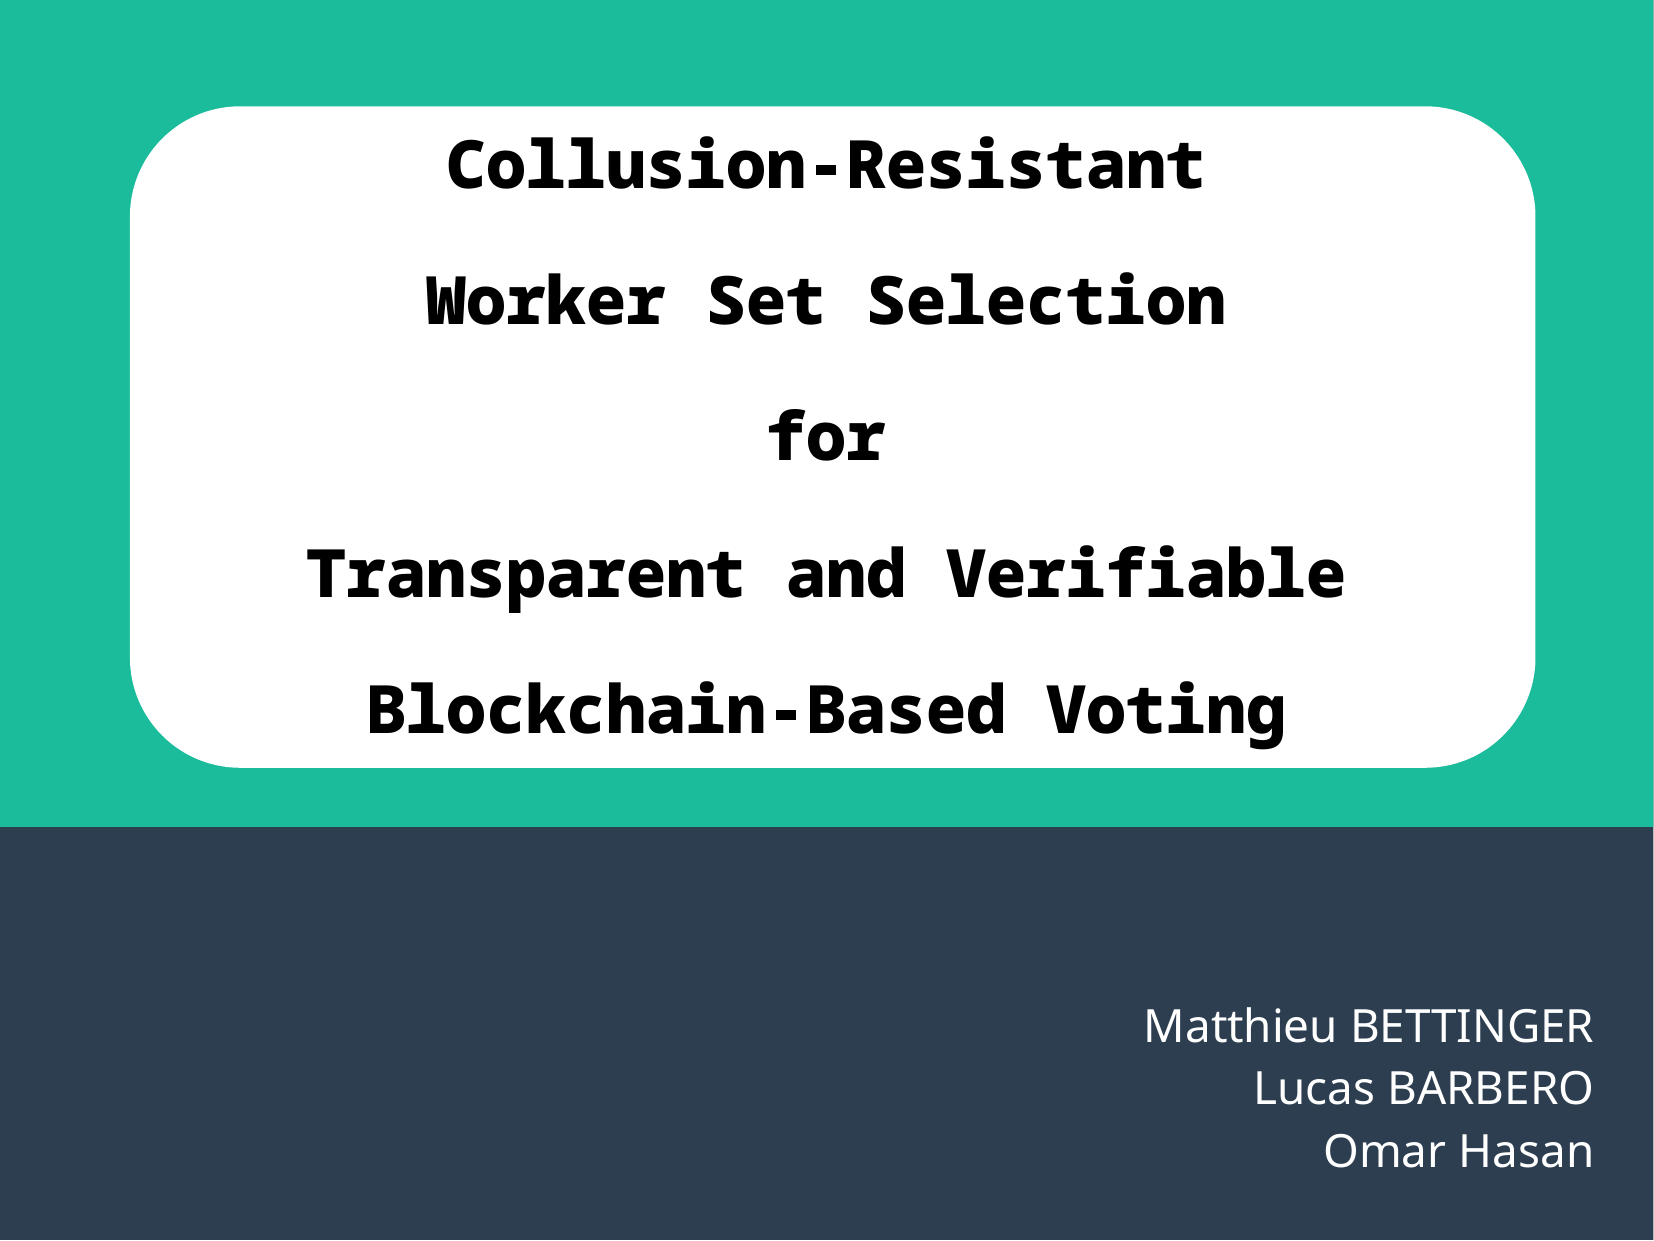

# Collusion-Resistant Worker Set Selection for Transparent and Verifiable Blockchain-Based Voting
Matthieu BETTINGER
Lucas BARBERO
Omar Hasan